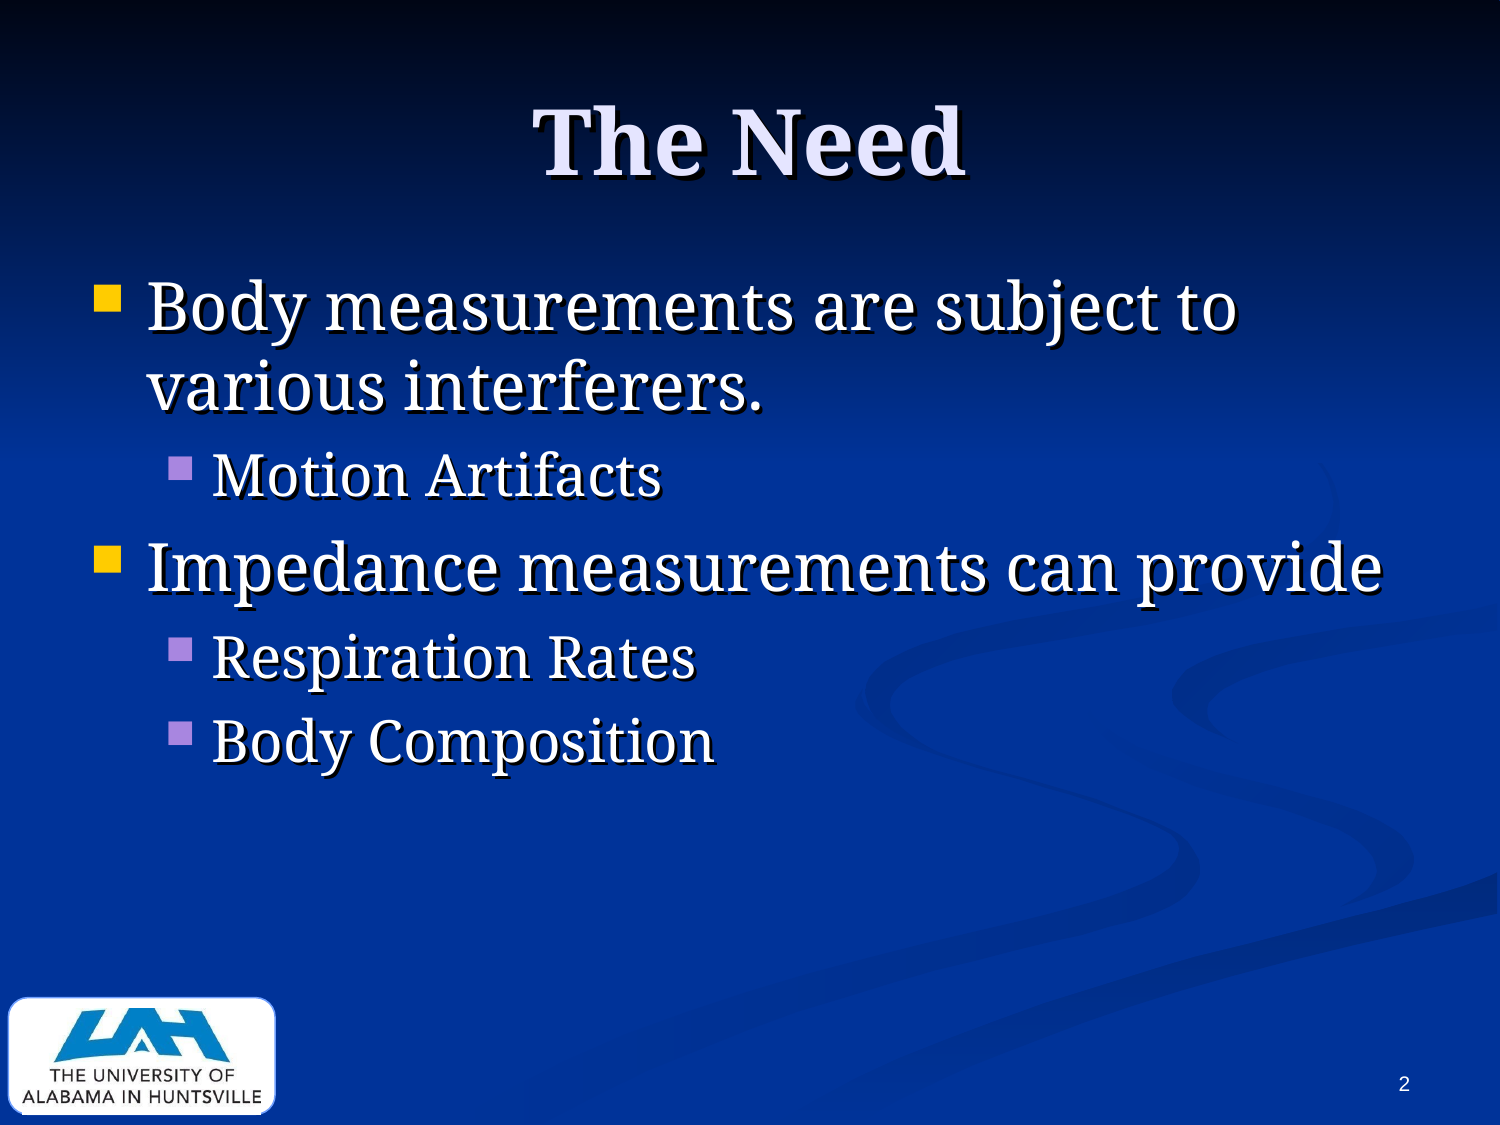

# The Need
Body measurements are subject to various interferers.
Motion Artifacts
Impedance measurements can provide
Respiration Rates
Body Composition